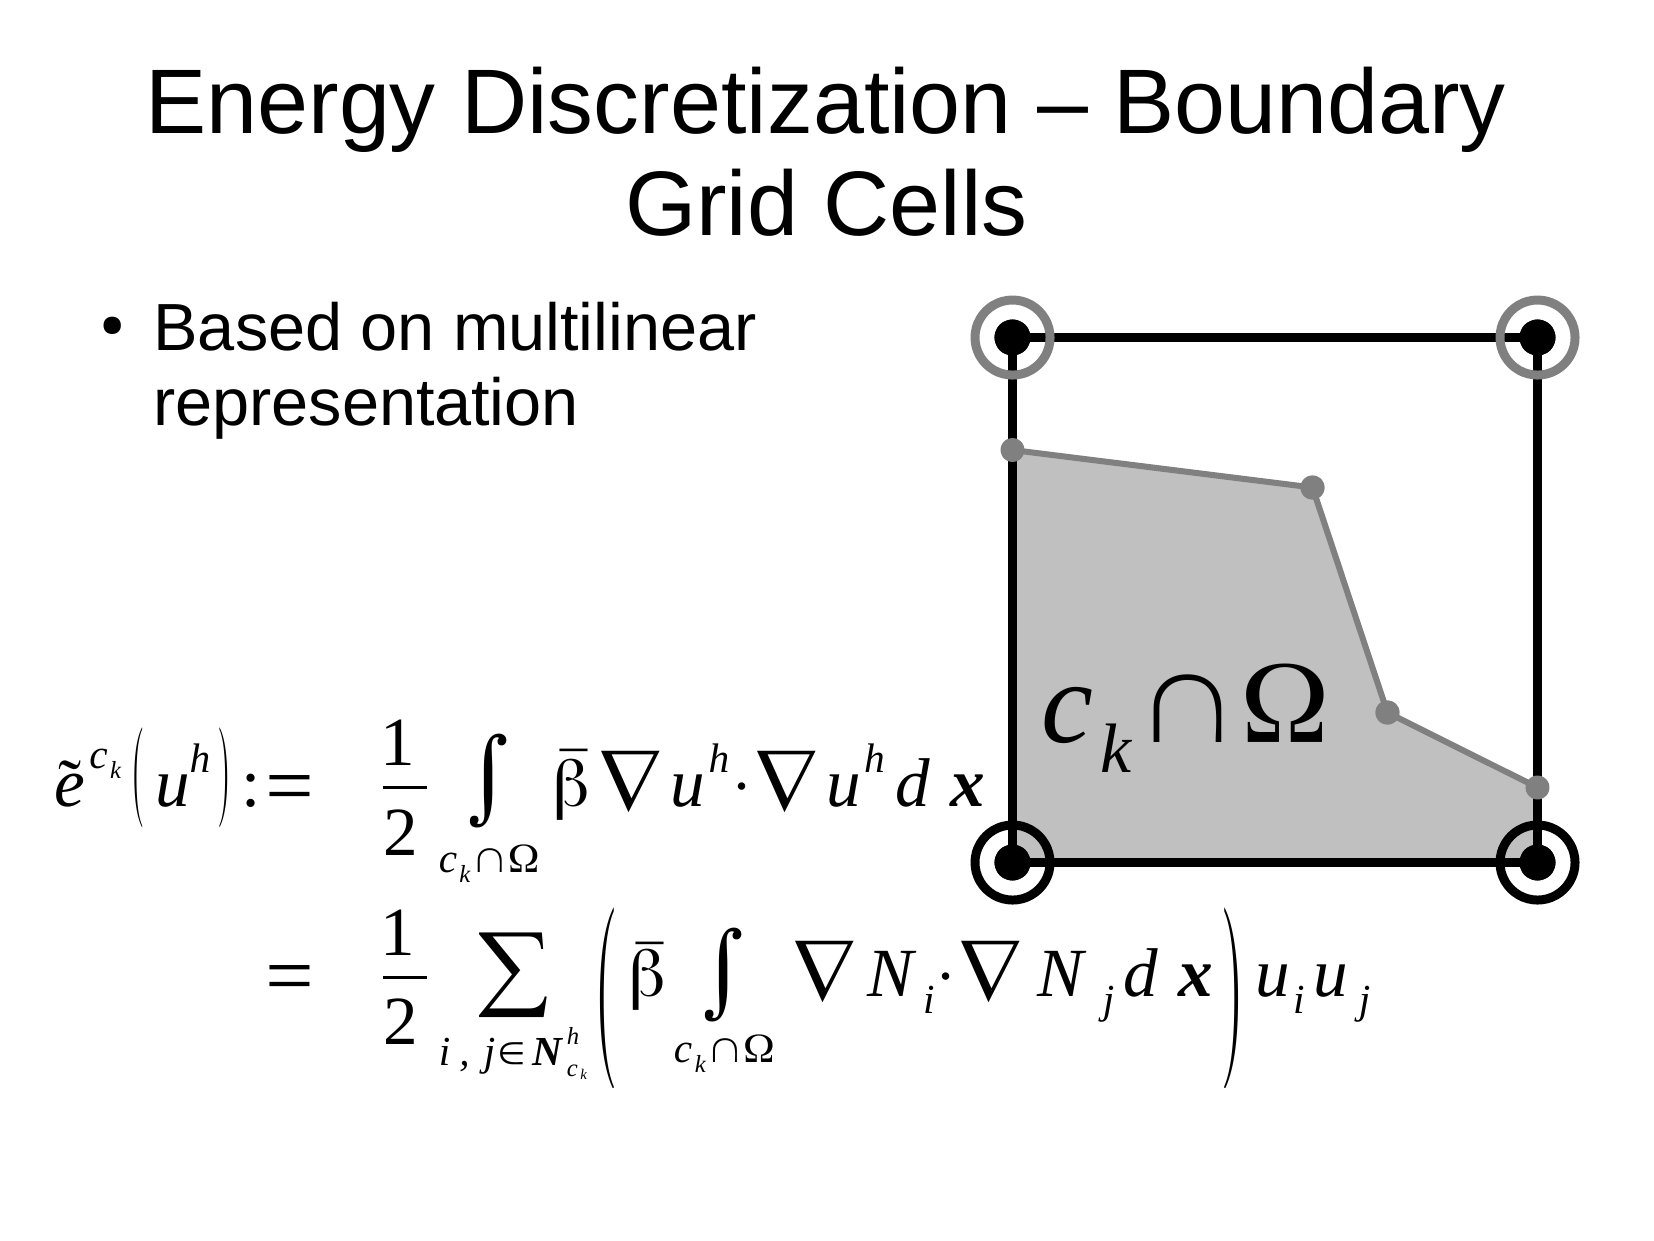

# Energy Discretization – Boundary Grid Cells
Based on multilinear representation